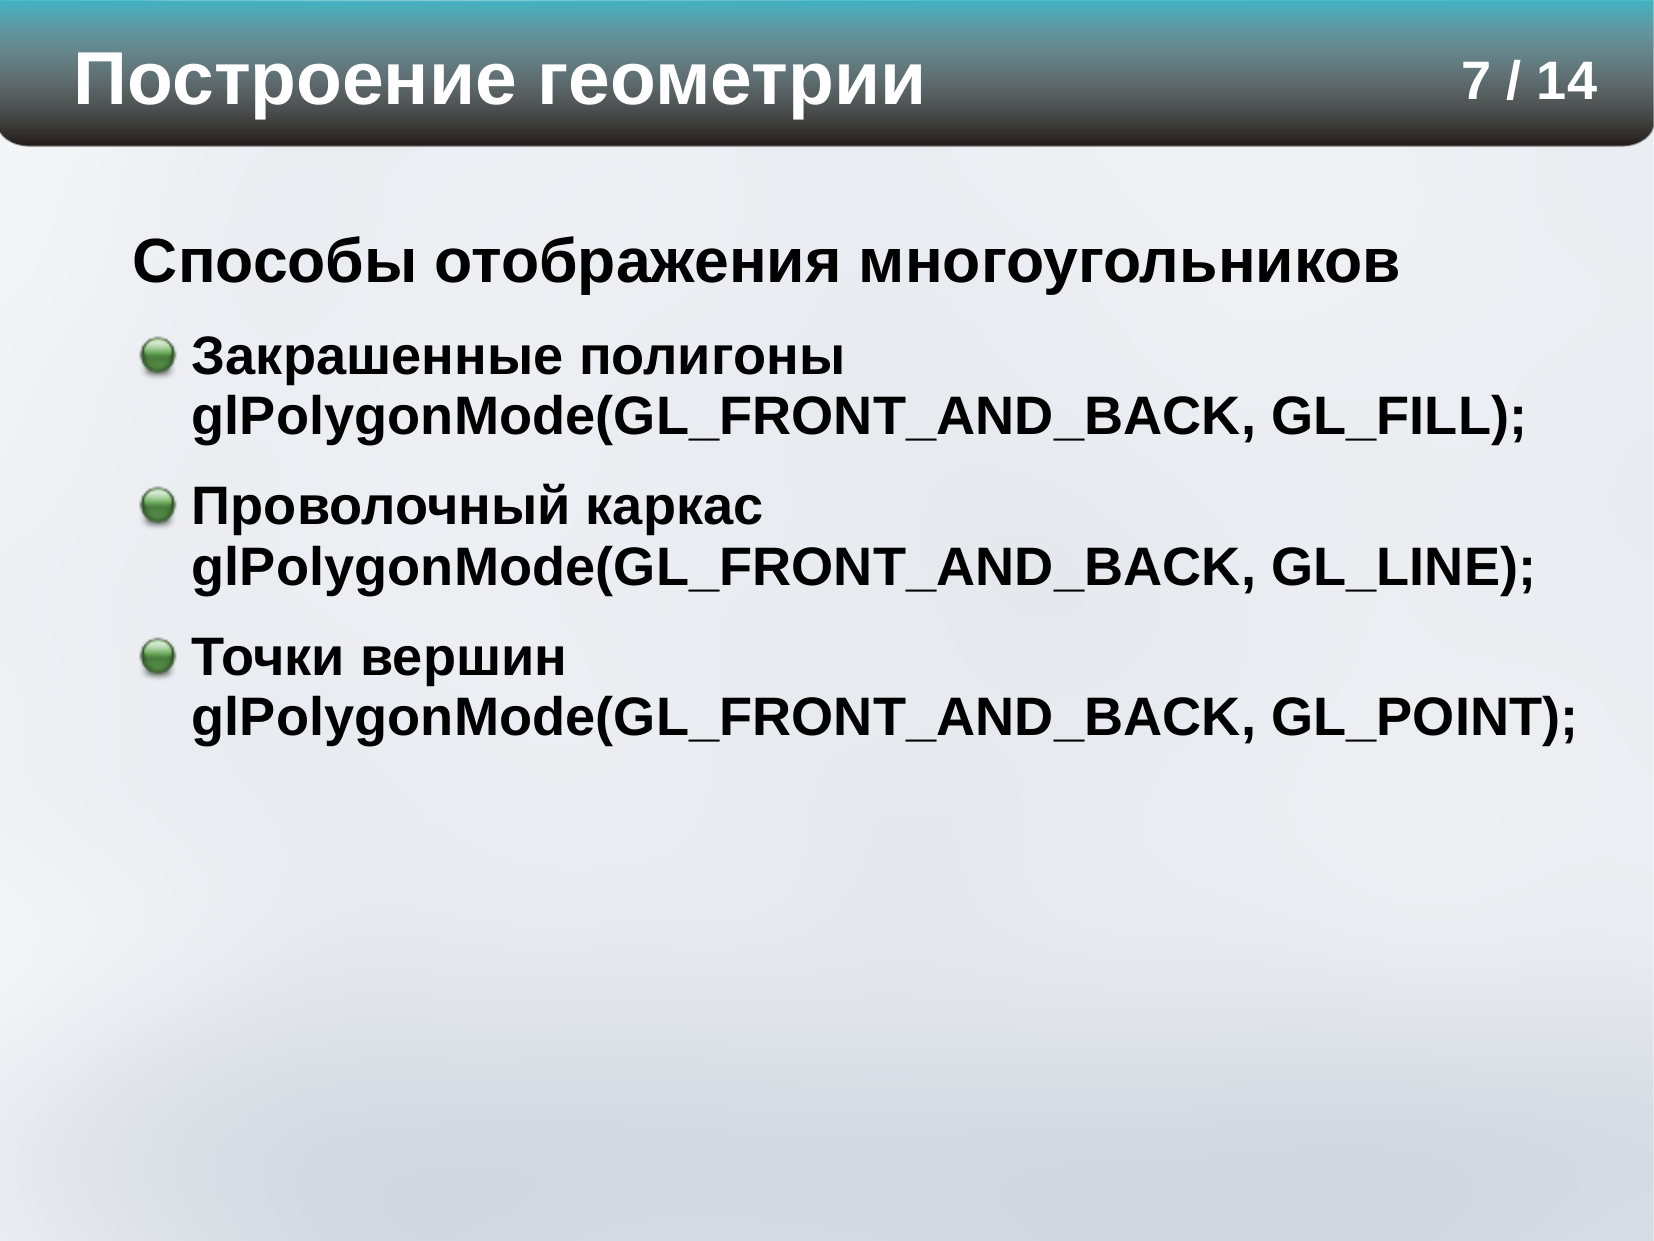

Построение геометрии
Способы отображения многоугольников
Закрашенные полигоны
glPolygonMode(GL_FRONT_AND_BACK, GL_FILL);
Проволочный каркас
glPolygonMode(GL_FRONT_AND_BACK, GL_LINE);
Точки вершин
glPolygonMode(GL_FRONT_AND_BACK, GL_POINT);